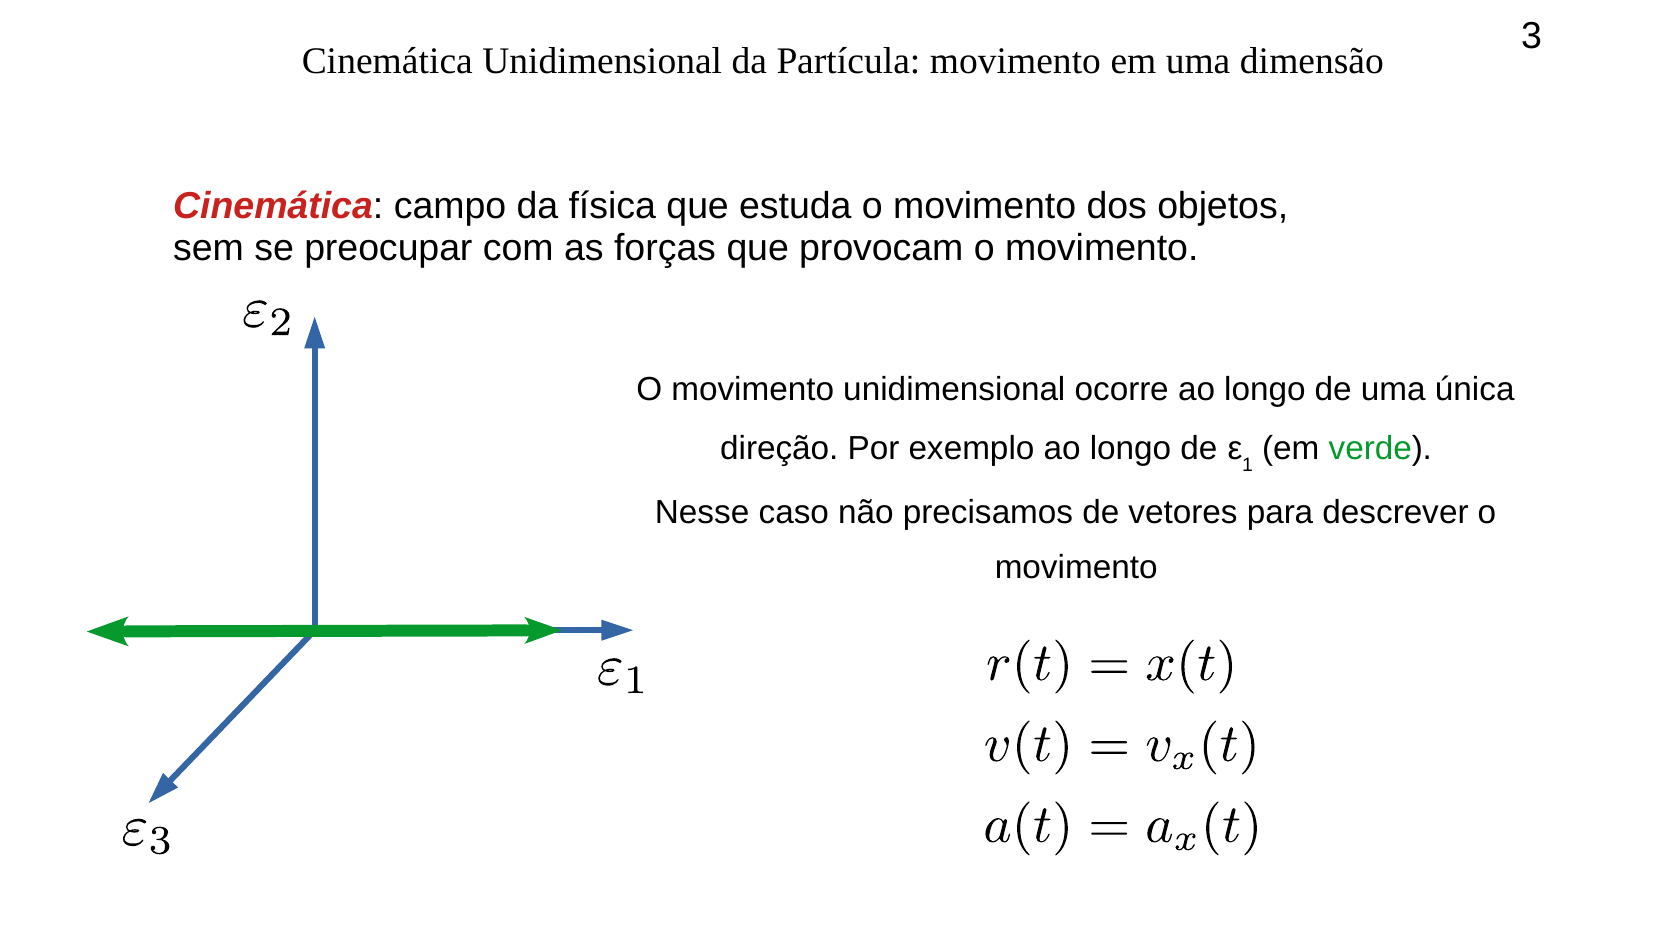

Cinemática Unidimensional da Partícula: movimento em uma dimensão
Cinemática: campo da física que estuda o movimento dos objetos, sem se preocupar com as forças que provocam o movimento.
O movimento unidimensional ocorre ao longo de uma única direção. Por exemplo ao longo de ε1 (em verde).
Nesse caso não precisamos de vetores para descrever o movimento